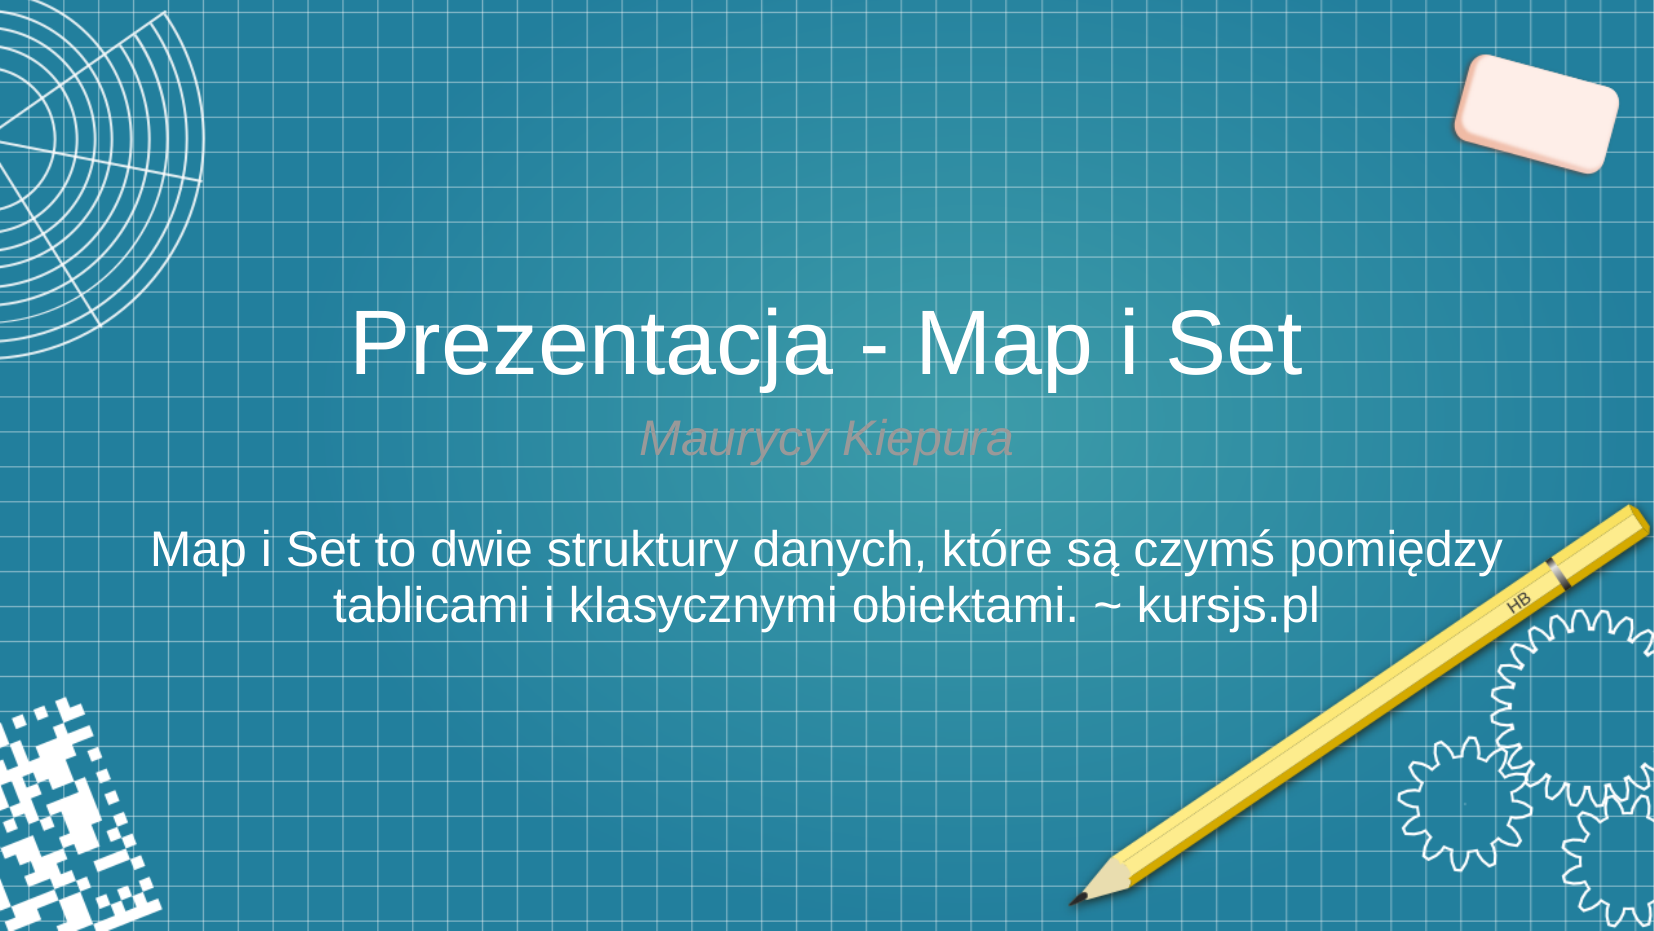

# Prezentacja - Map i Set
Maurycy Kiepura
Map i Set to dwie struktury danych, które są czymś pomiędzy tablicami i klasycznymi obiektami. ~ kursjs.pl